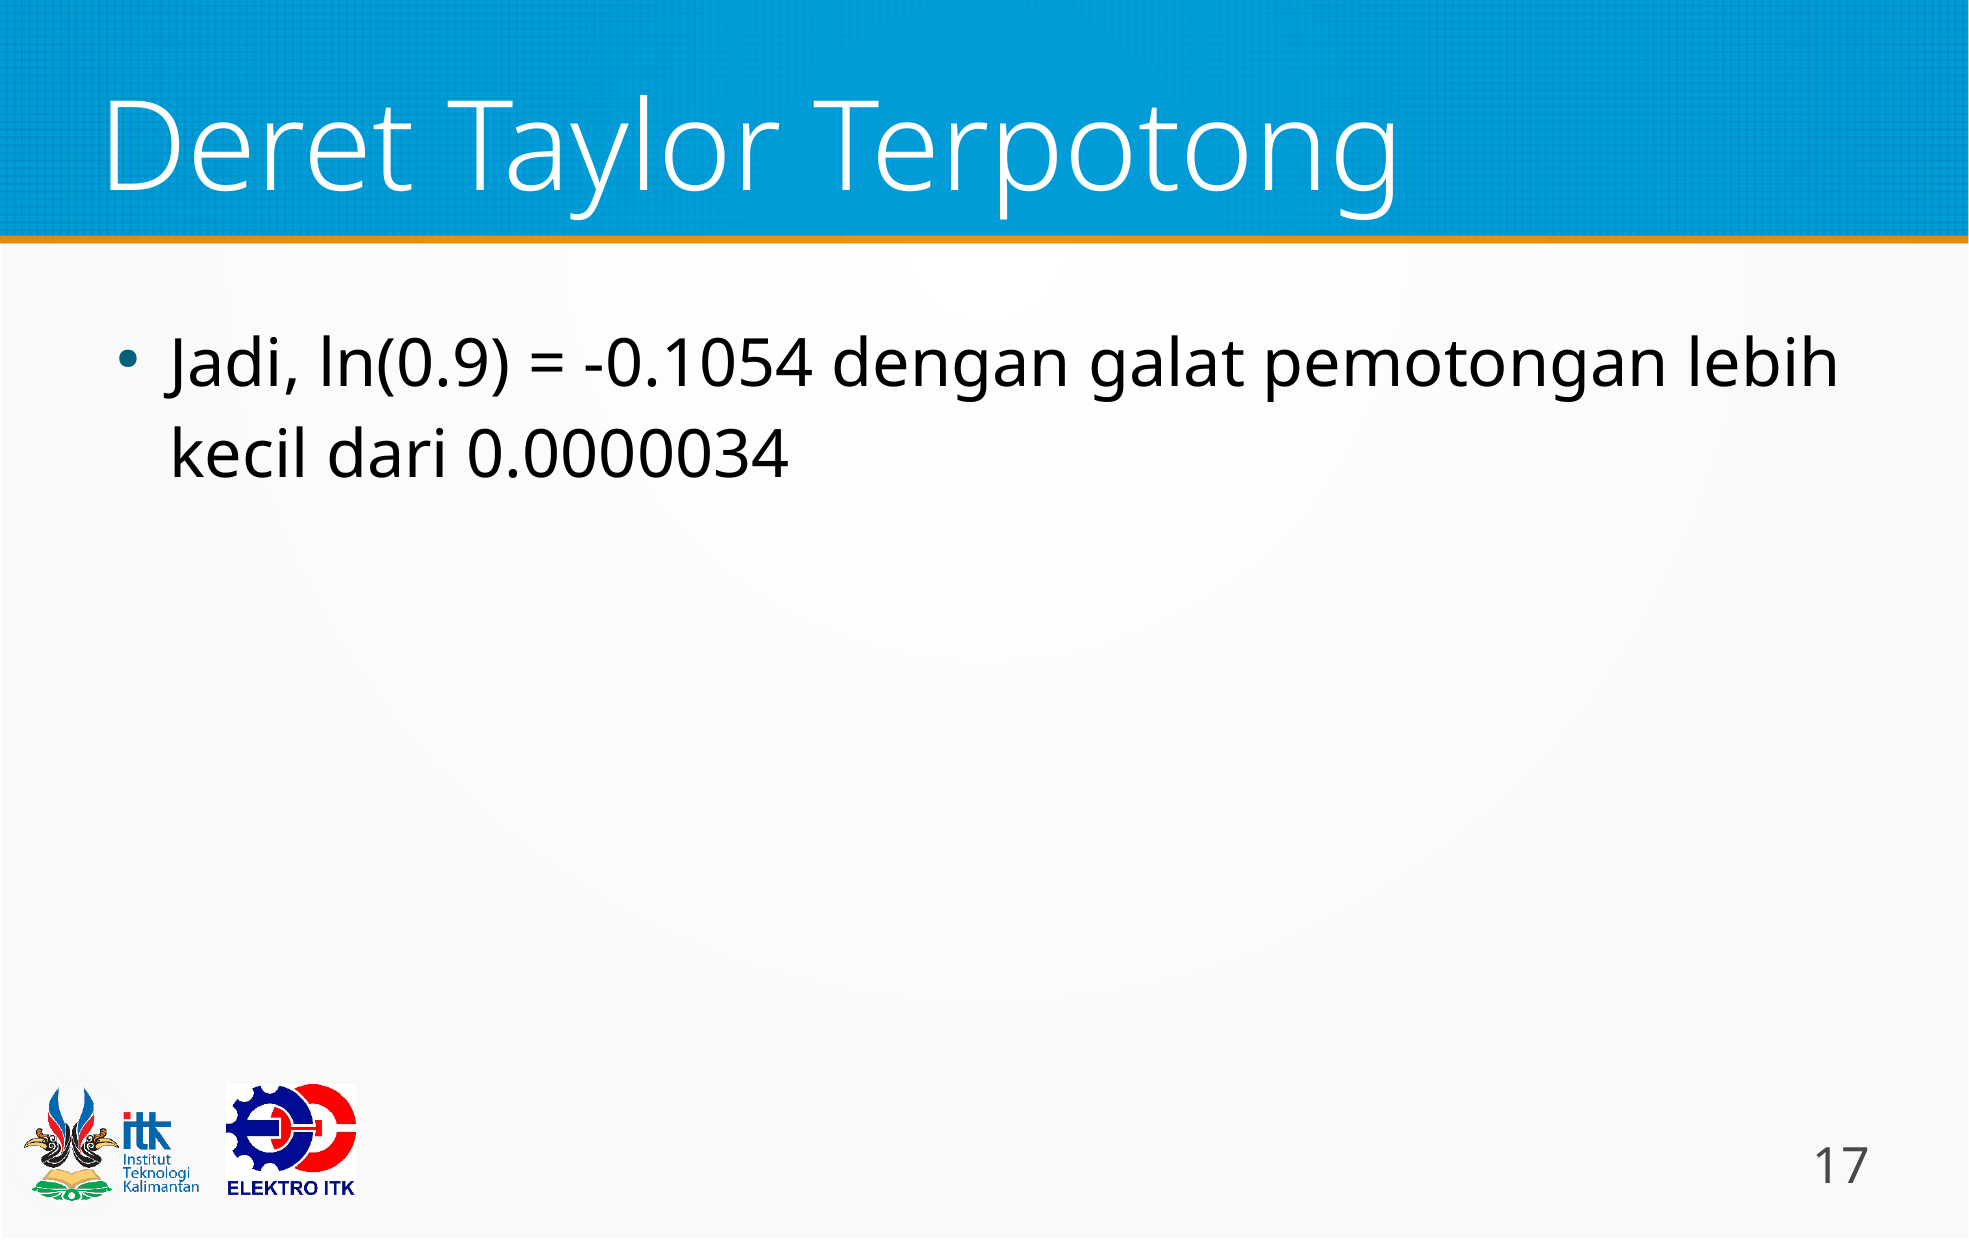

# Deret Taylor Terpotong
Jadi, ln(0.9) = -0.1054 dengan galat pemotongan lebih kecil dari 0.0000034
17